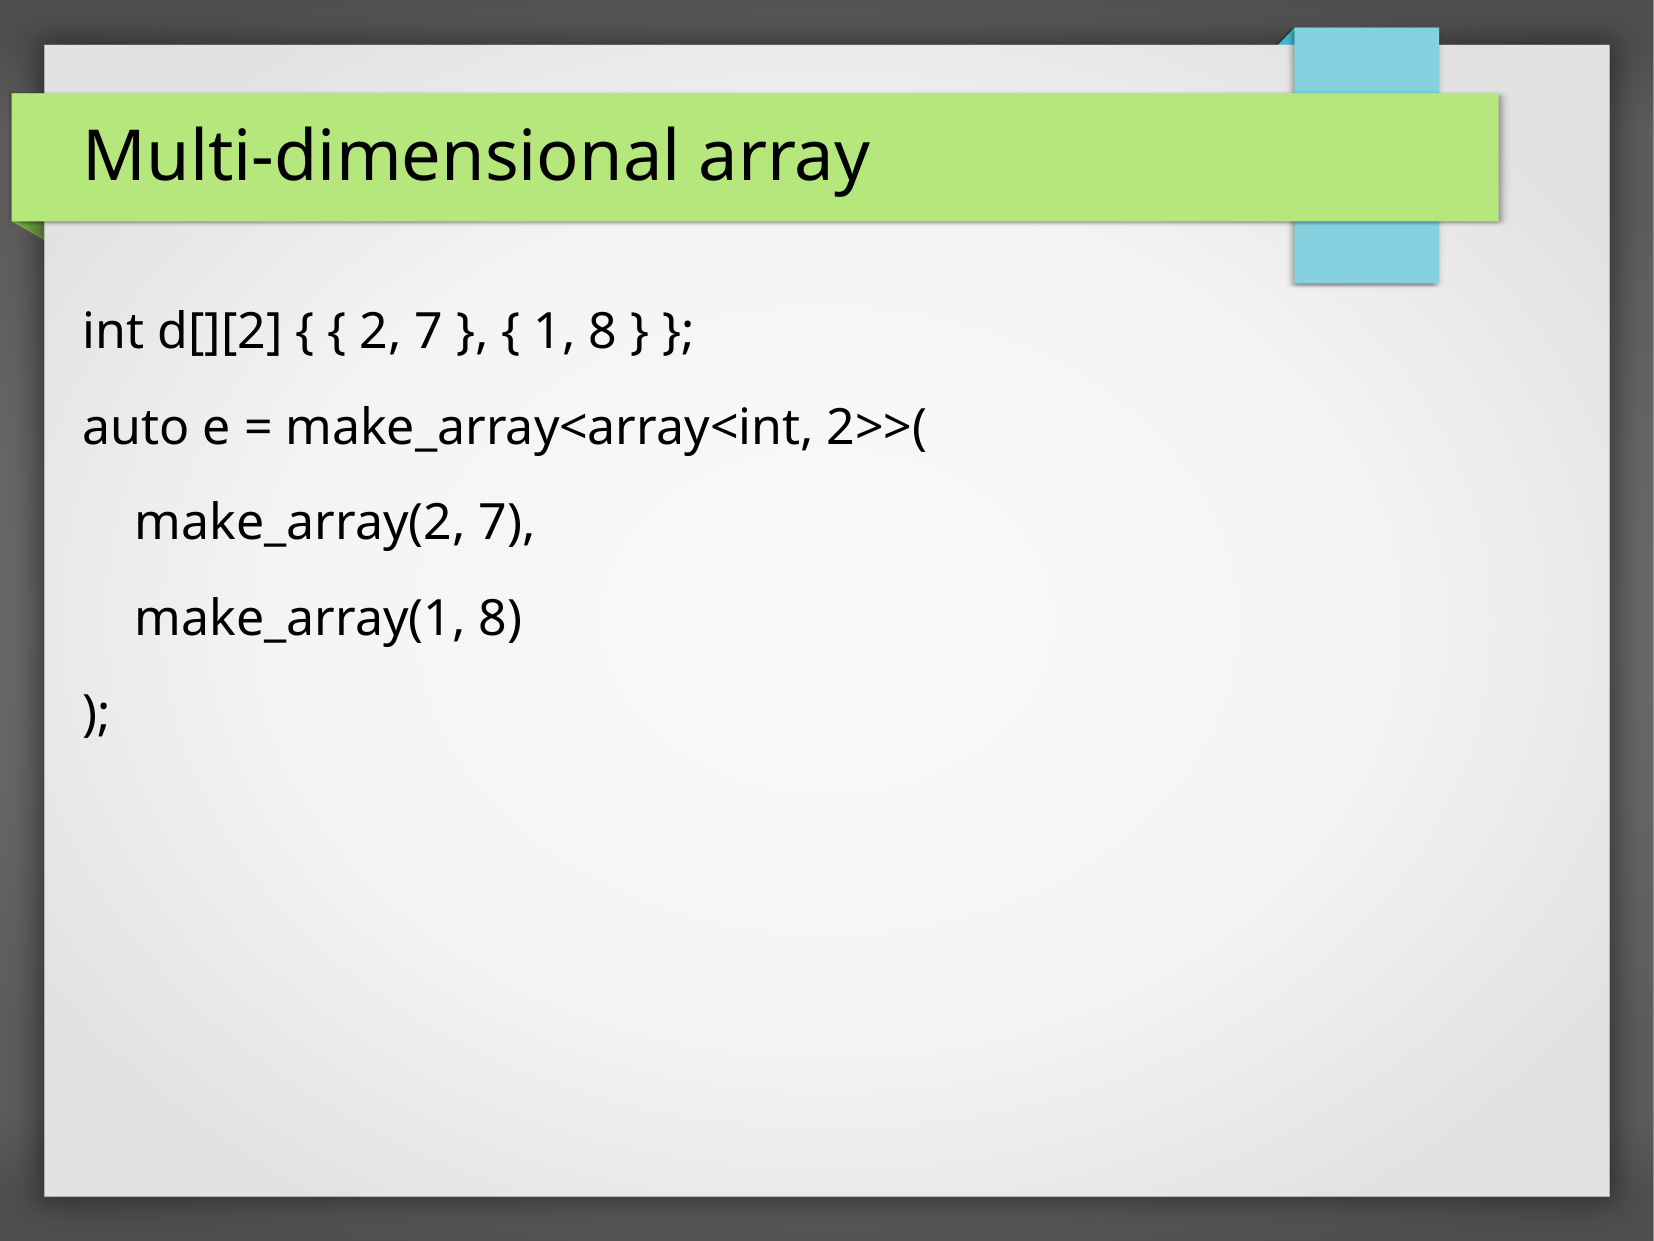

# Multi-dimensional array
int d[][2] { { 2, 7 }, { 1, 8 } };
auto e = make_array<array<int, 2>>(
 make_array(2, 7),
 make_array(1, 8)
);